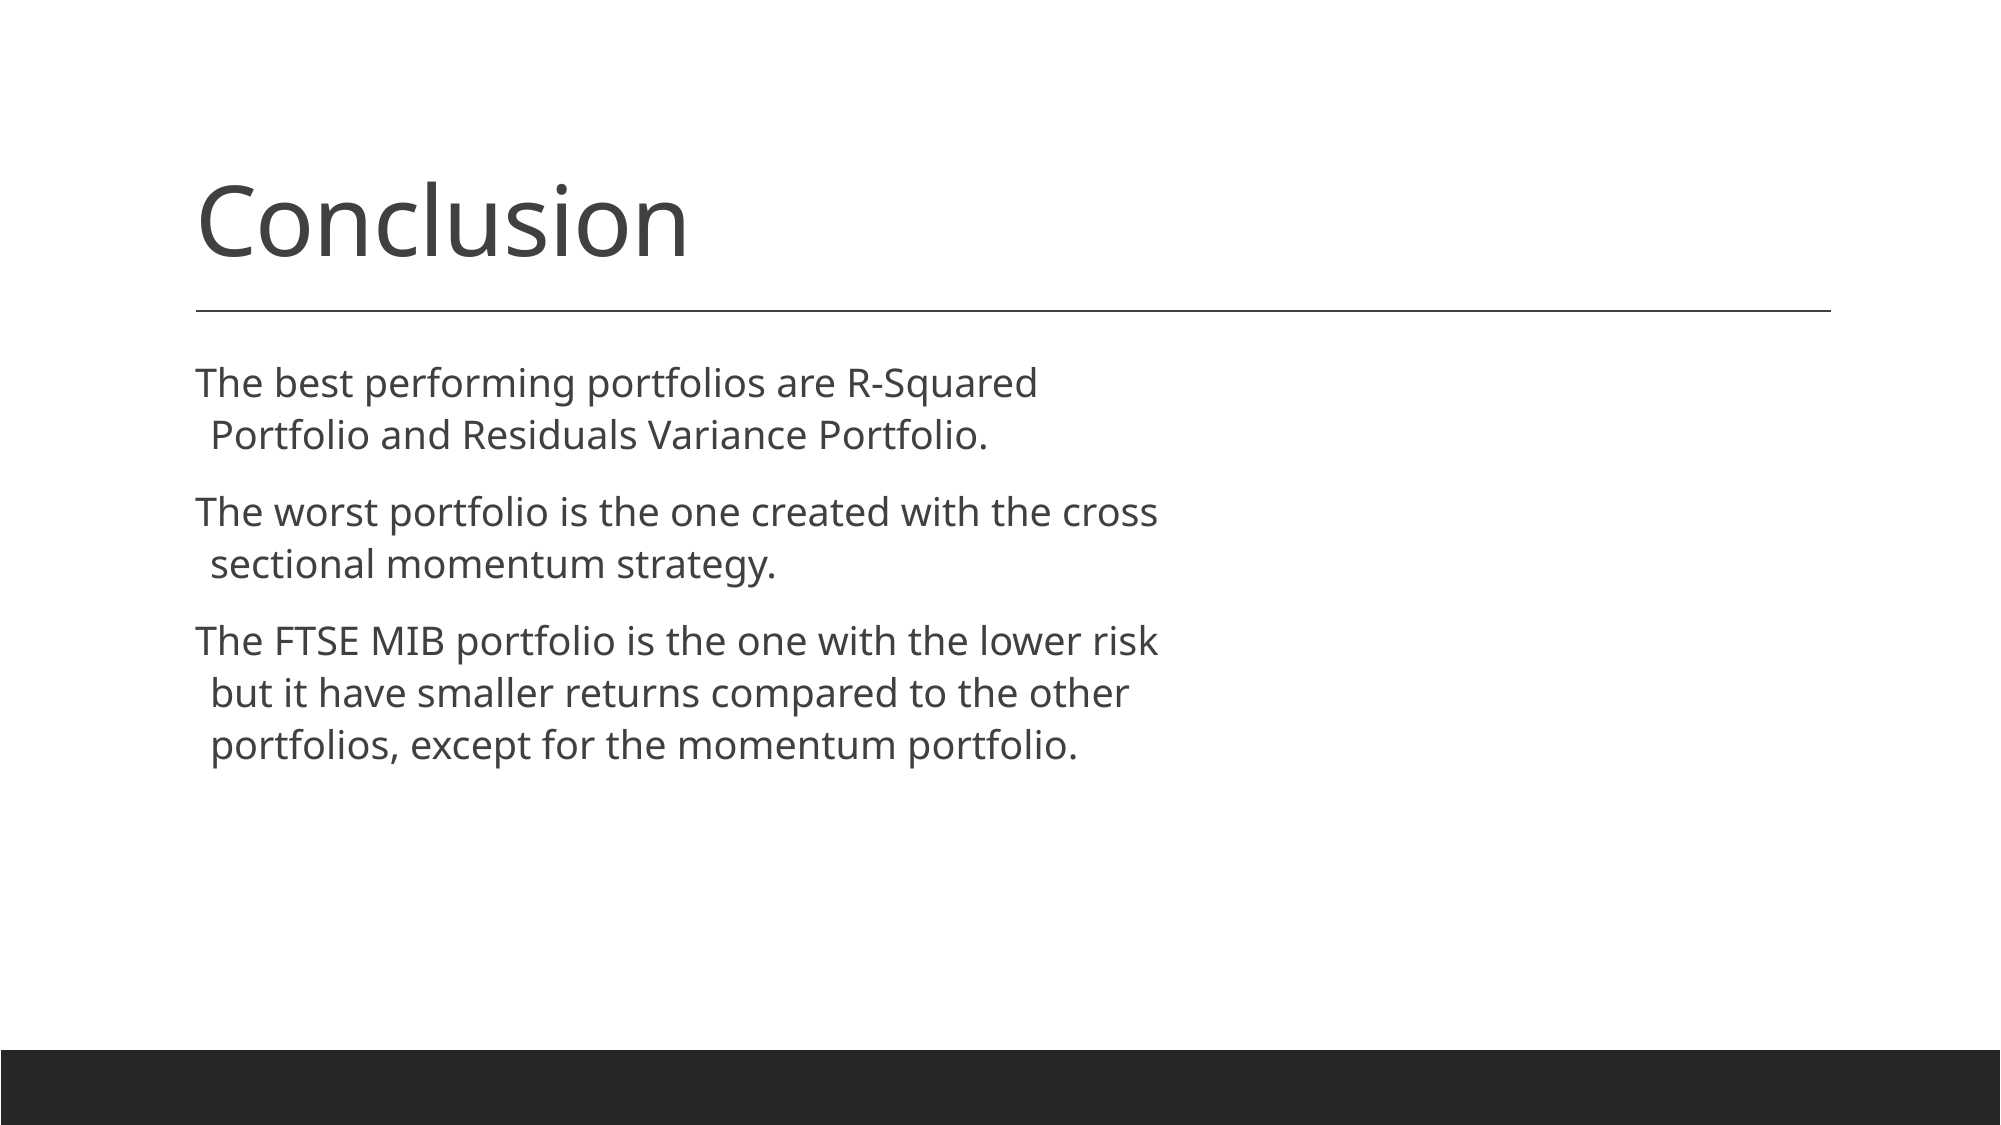

# Conclusion
The best performing portfolios are R-Squared Portfolio and Residuals Variance Portfolio.
The worst portfolio is the one created with the cross sectional momentum strategy.
The FTSE MIB portfolio is the one with the lower risk but it have smaller returns compared to the other portfolios, except for the momentum portfolio.